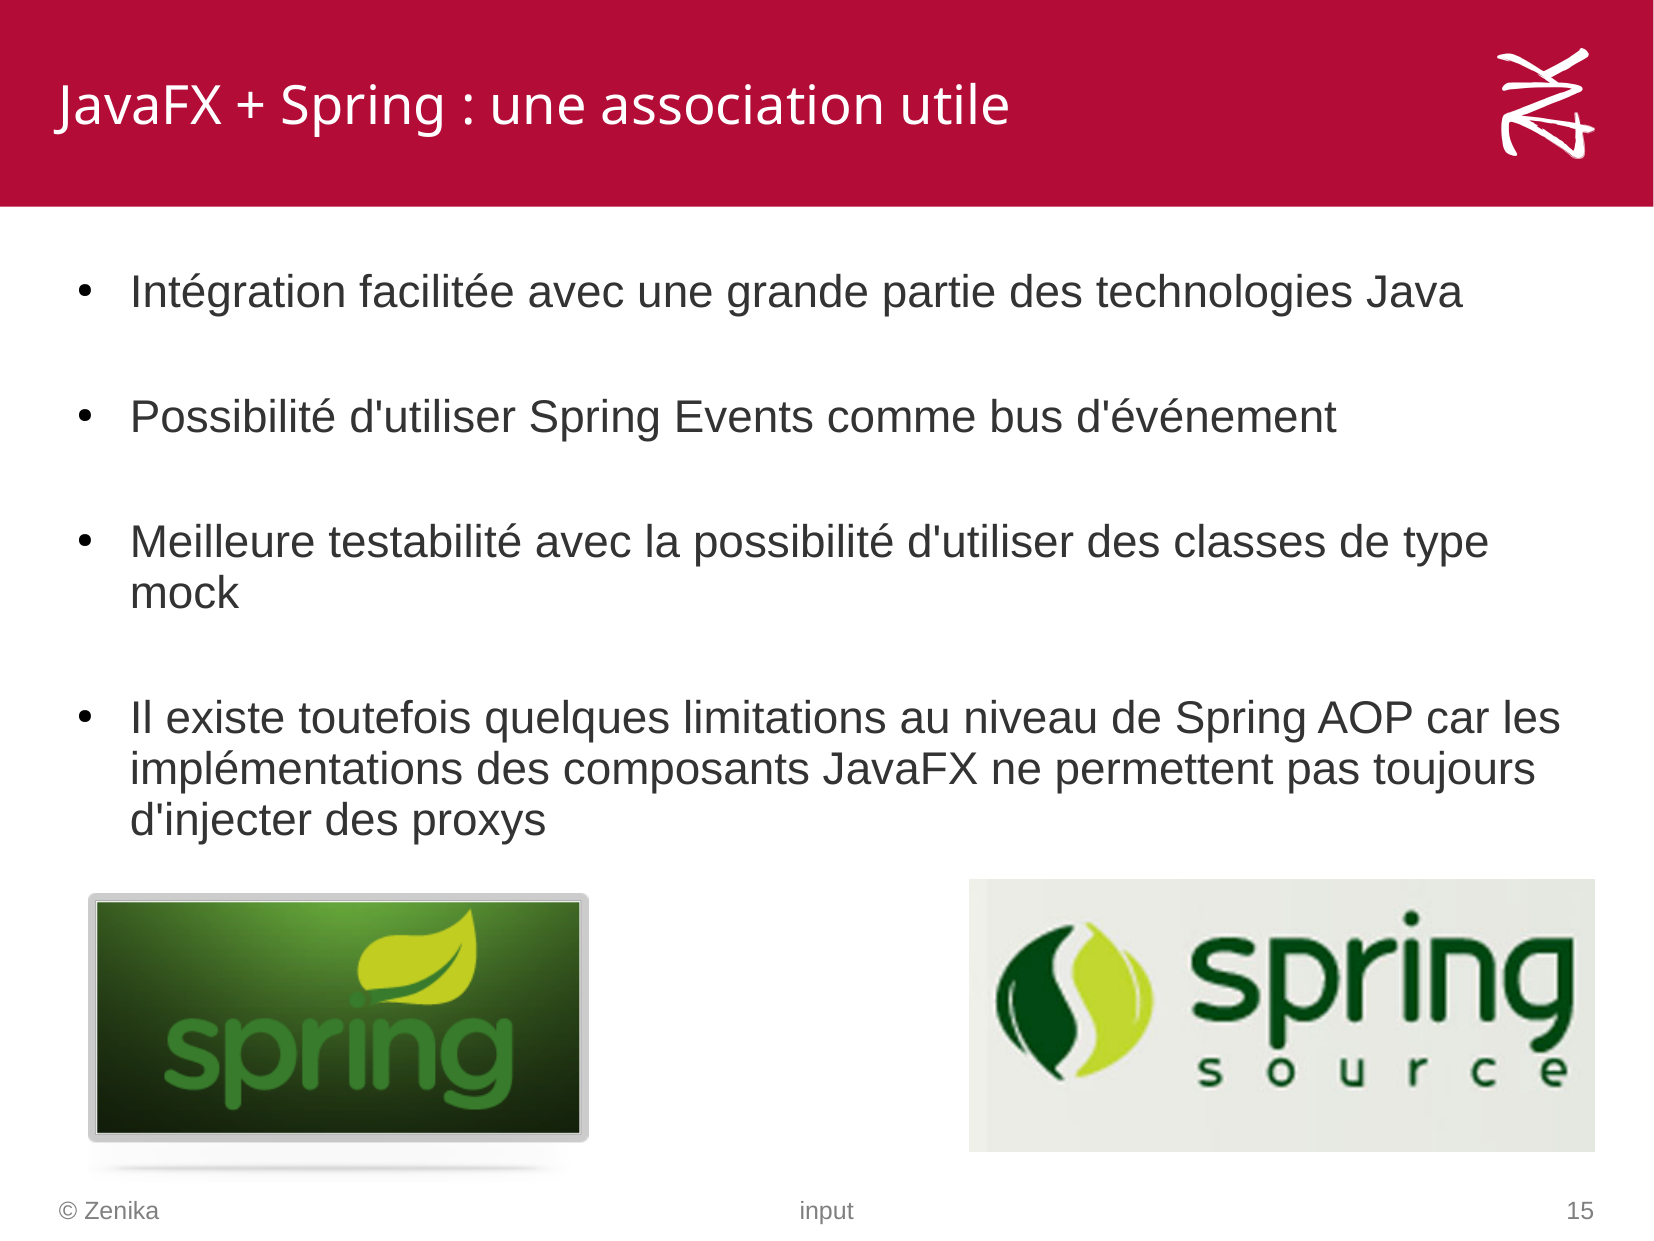

# JavaFX + Spring : une association utile
Intégration facilitée avec une grande partie des technologies Java
Possibilité d'utiliser Spring Events comme bus d'événement
Meilleure testabilité avec la possibilité d'utiliser des classes de type mock
Il existe toutefois quelques limitations au niveau de Spring AOP car les implémentations des composants JavaFX ne permettent pas toujours d'injecter des proxys